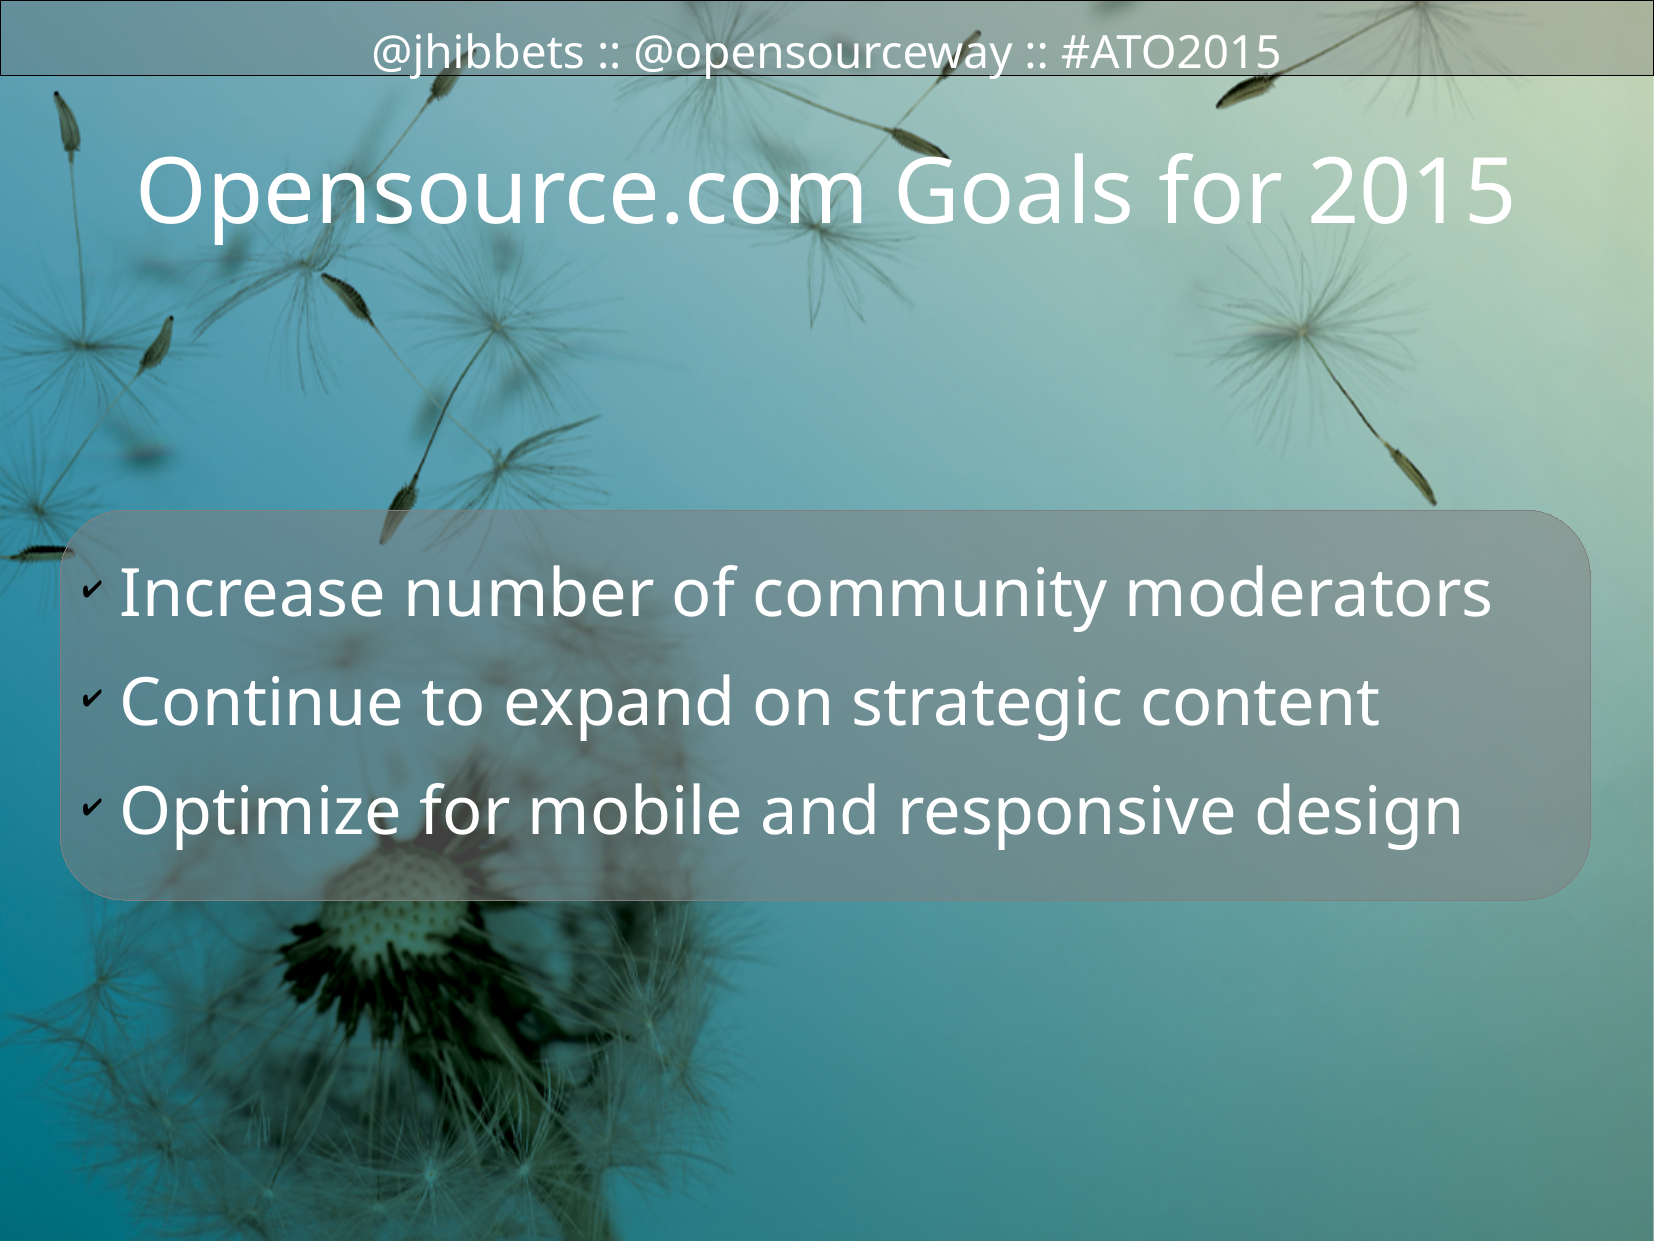

# Opensource.com Goals for 2015
 Increase number of community moderators
 Continue to expand on strategic content
 Optimize for mobile and responsive design